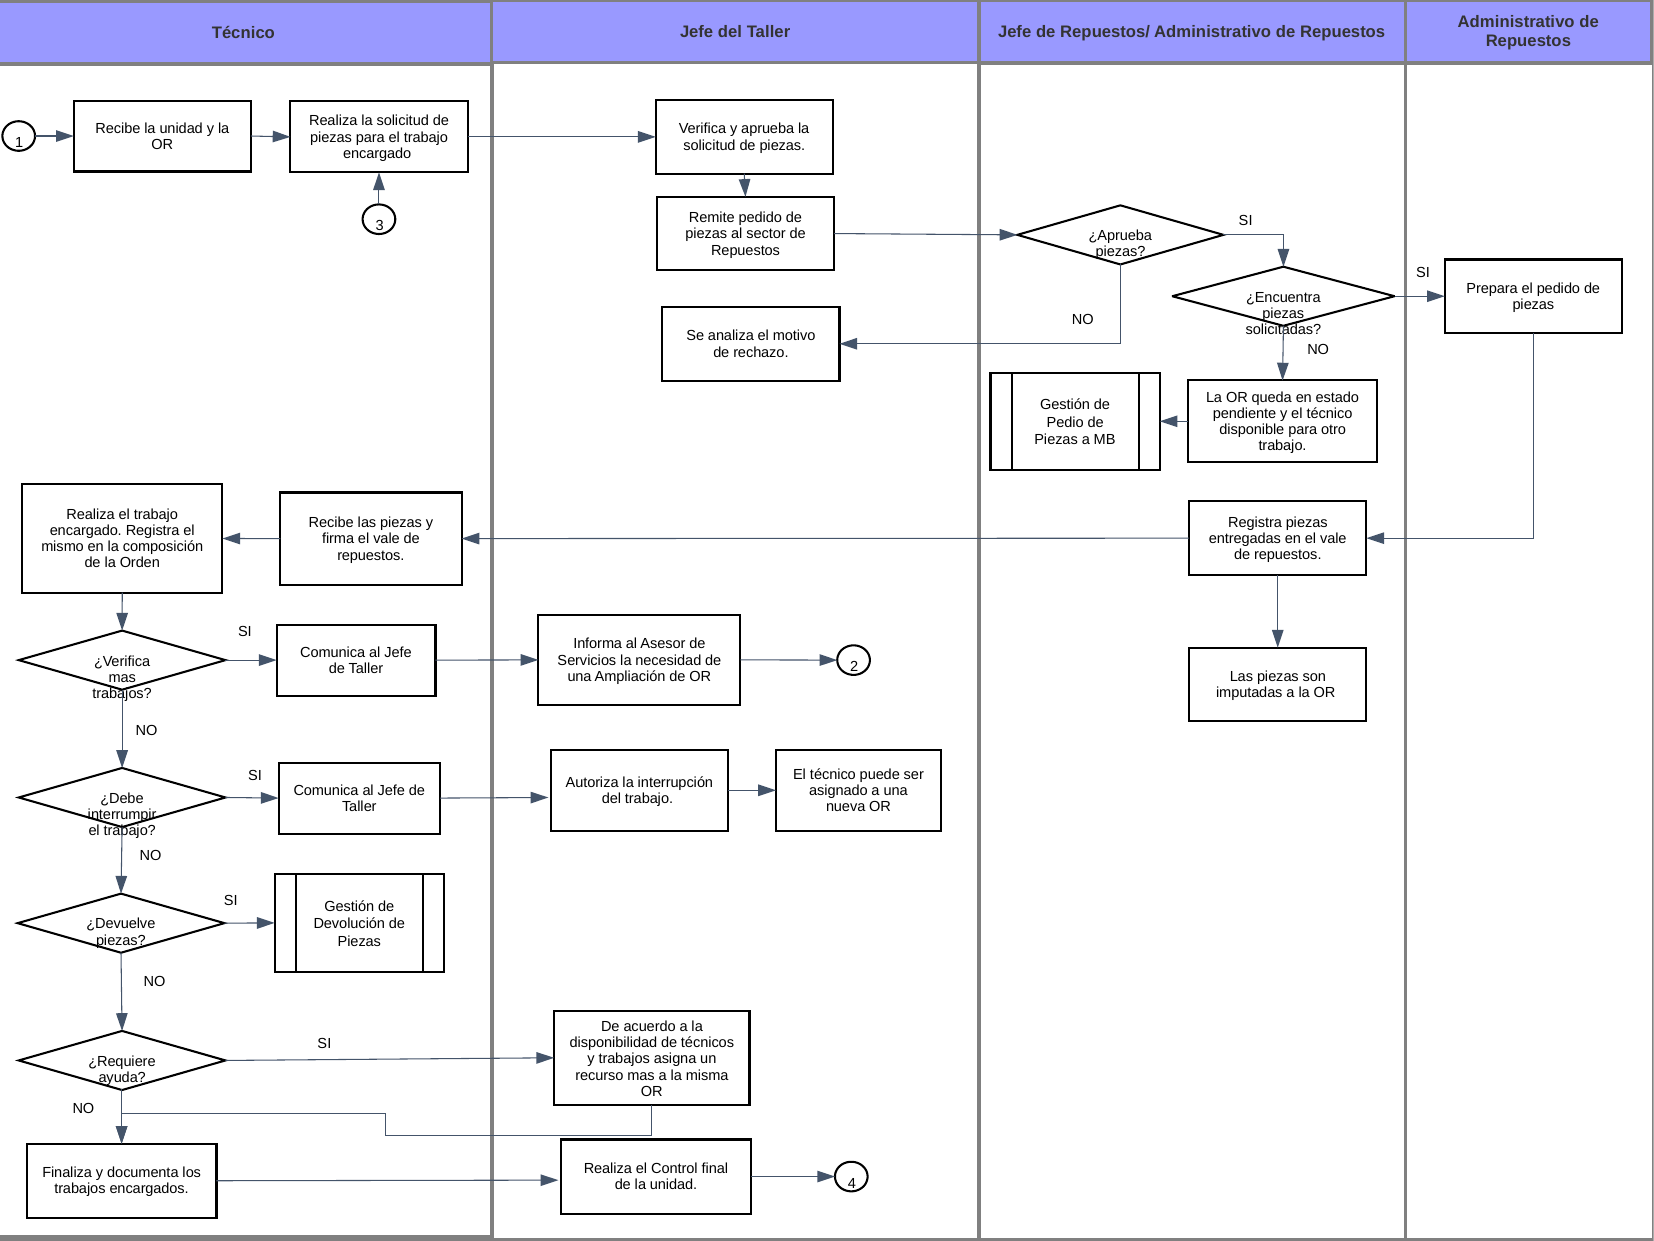

Administrativo de Repuestos
Jefe del Taller
Jefe de Repuestos/ Administrativo de Repuestos
Técnico
Verifica y aprueba la solicitud de piezas.
Recibe la unidad y la OR
Realiza la solicitud de piezas para el trabajo encargado
1
Remite pedido de piezas al sector de Repuestos
3
SI
¿Aprueba piezas?
SI
Prepara el pedido de piezas
¿Encuentra piezas solicitadas?
NO
Se analiza el motivo de rechazo.
NO
Gestión de Pedio de Piezas a MB
La OR queda en estado pendiente y el técnico disponible para otro trabajo.
Realiza el trabajo encargado. Registra el mismo en la composición de la Orden
Recibe las piezas y firma el vale de repuestos.
Registra piezas entregadas en el vale de repuestos.
Informa al Asesor de Servicios la necesidad de una Ampliación de OR
SI
Comunica al Jefe de Taller
¿Verifica mas trabajos?
2
Las piezas son imputadas a la OR
NO
Autoriza la interrupción del trabajo.
El técnico puede ser asignado a una nueva OR
SI
Comunica al Jefe de Taller
¿Debe interrumpir el trabajo?
NO
Gestión de Devolución de Piezas
SI
¿Devuelve piezas?
NO
De acuerdo a la disponibilidad de técnicos y trabajos asigna un recurso mas a la misma OR
SI
¿Requiere ayuda?
NO
Realiza el Control final de la unidad.
Finaliza y documenta los trabajos encargados.
4